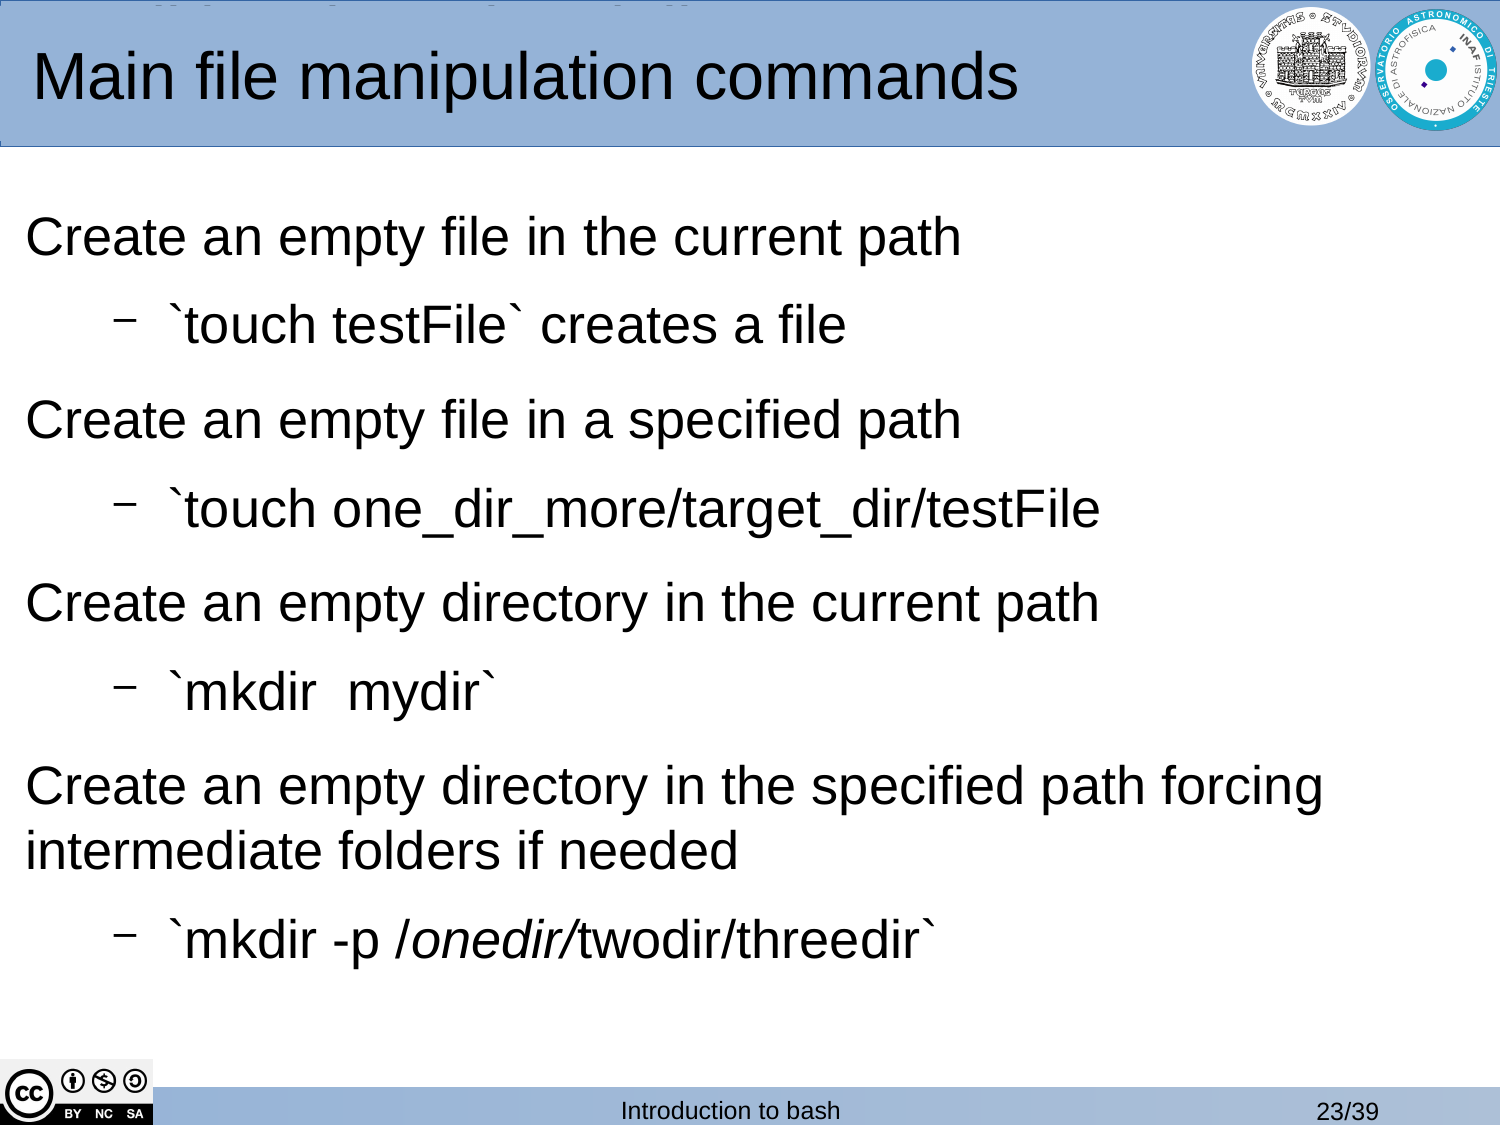

# Traditional service delivery
File manipulation commands
Main file manipulation commands
Create an empty file in the current path
`touch testFile` creates a file
Create an empty file in a specified path
`touch one_dir_more/target_dir/testFile
Create an empty directory in the current path
`mkdir mydir`
Create an empty directory in the specified path forcing intermediate folders if needed
`mkdir -p /onedir/twodir/threedir`